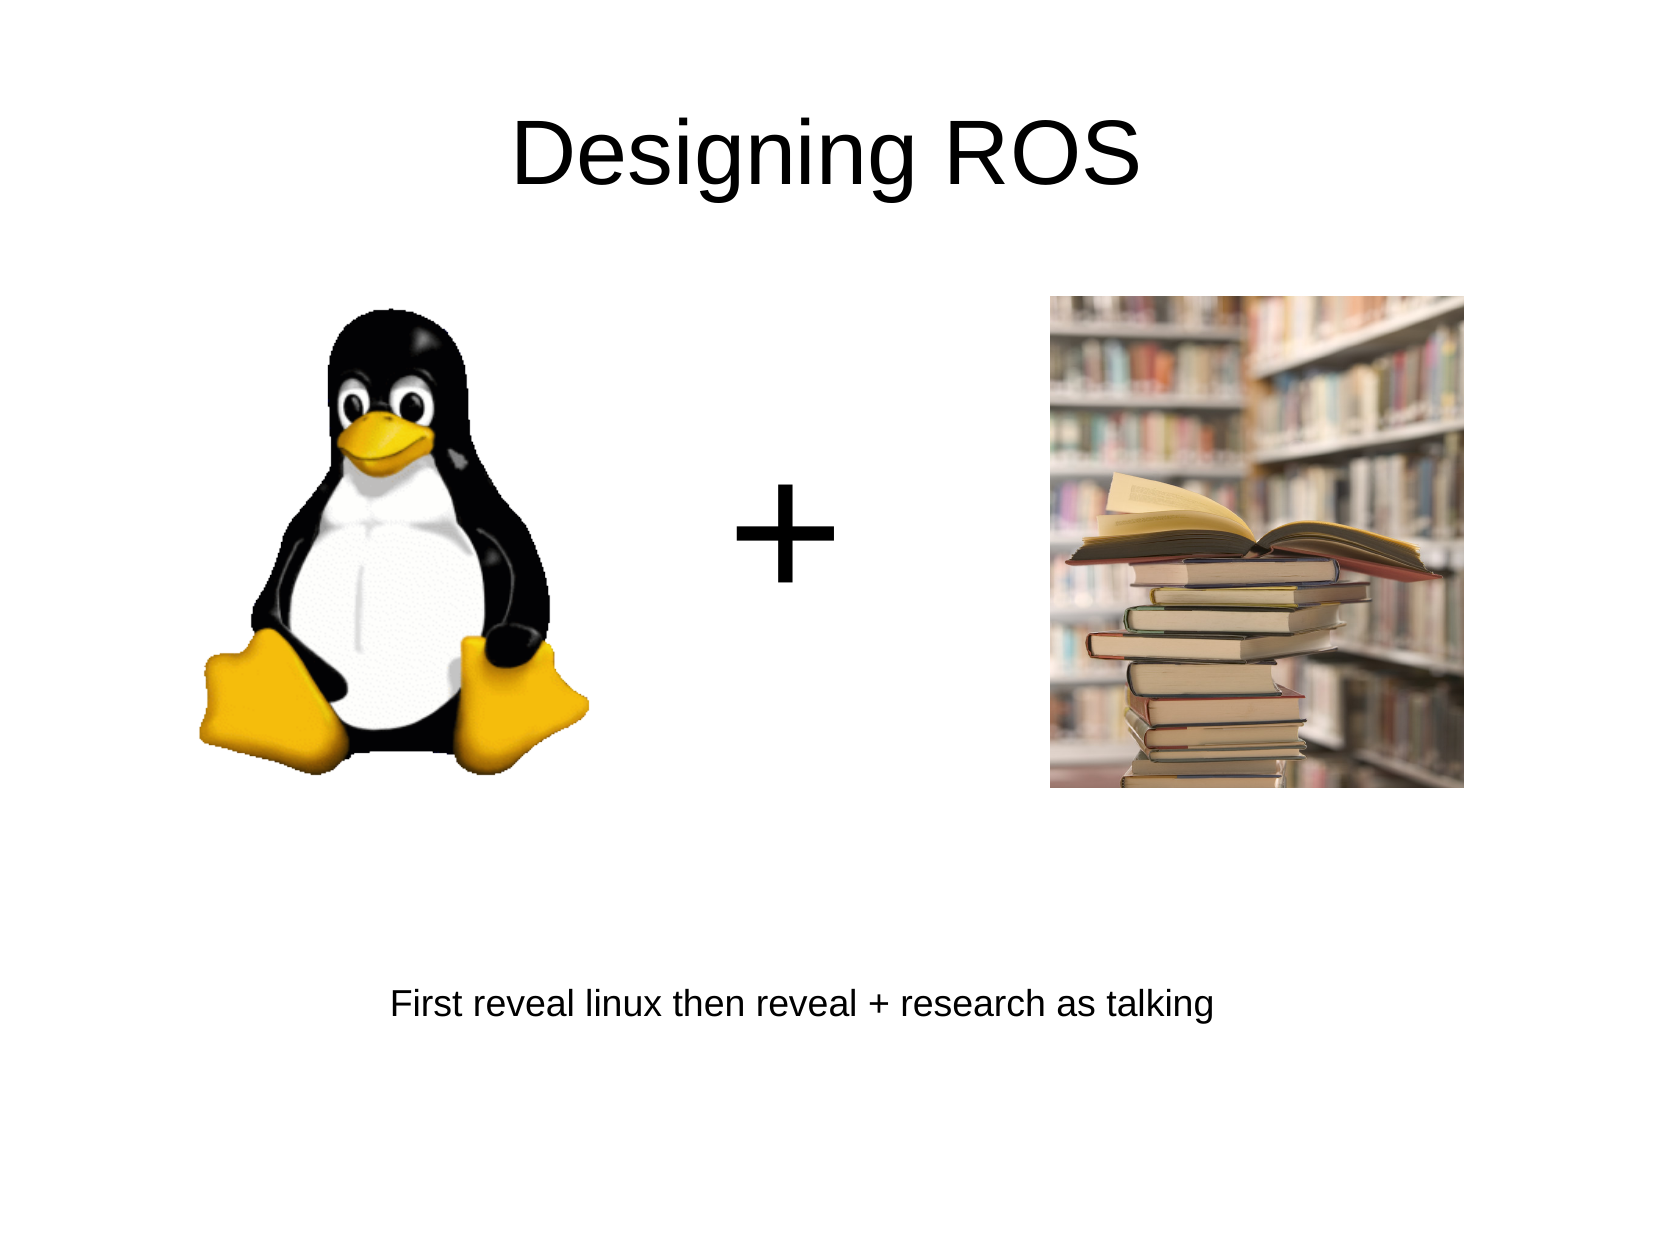

# Designing ROS
+
First reveal linux then reveal + research as talking